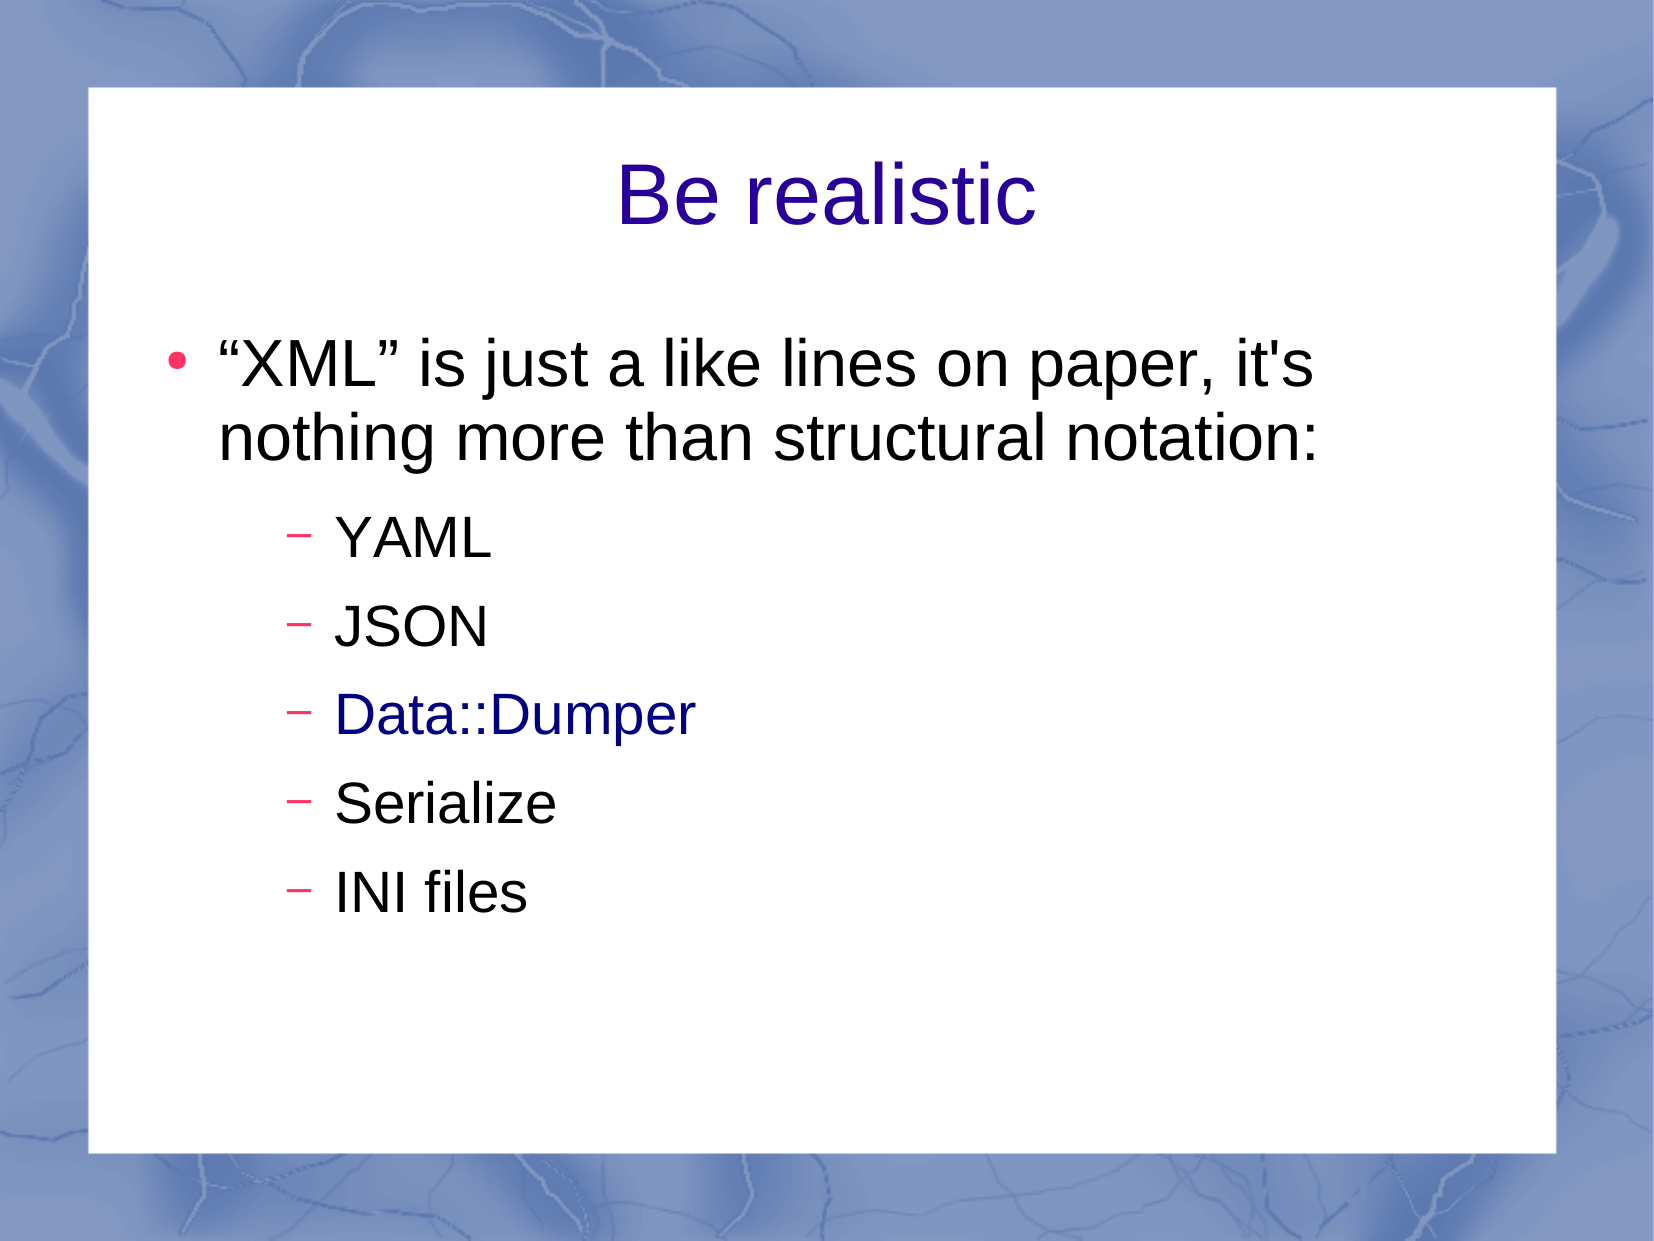

# Be realistic
“XML” is just a like lines on paper, it's nothing more than structural notation:
YAML
JSON
Data::Dumper
Serialize
INI files